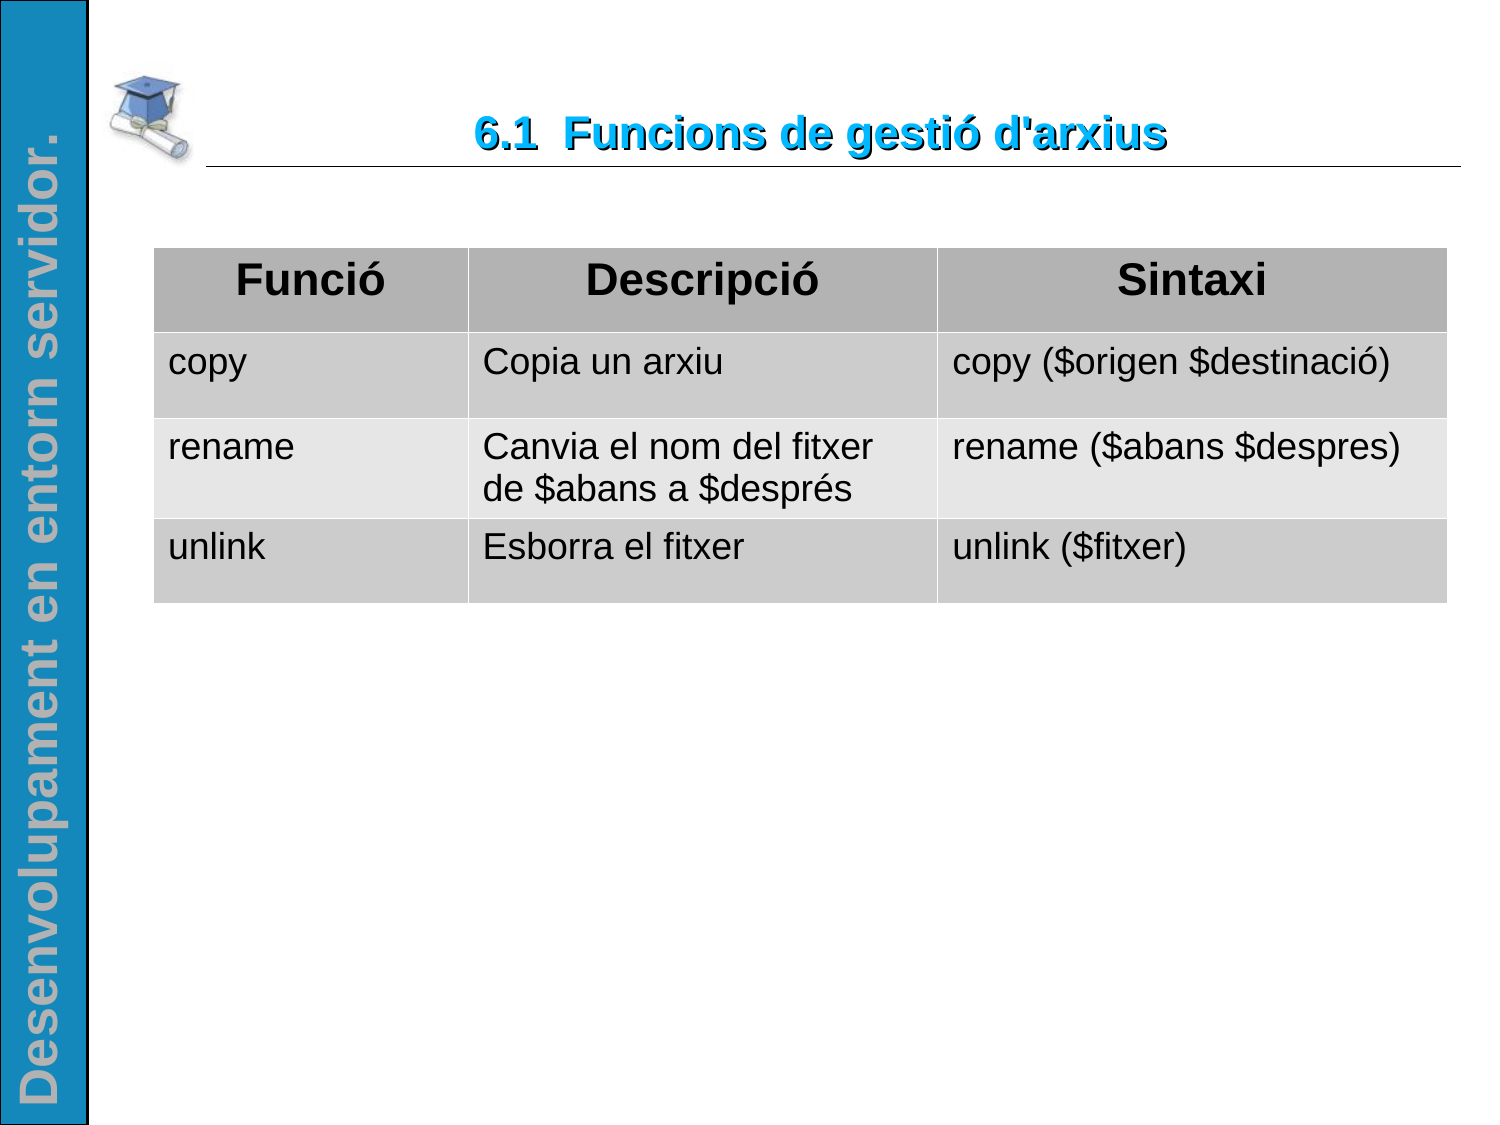

# 6.1 Funcions de gestió d'arxius
| Funció | Descripció | Sintaxi |
| --- | --- | --- |
| copy | Copia un arxiu | copy ($origen $destinació) |
| rename | Canvia el nom del fitxer de $abans a $després | rename ($abans $despres) |
| unlink | Esborra el fitxer | unlink ($fitxer) |